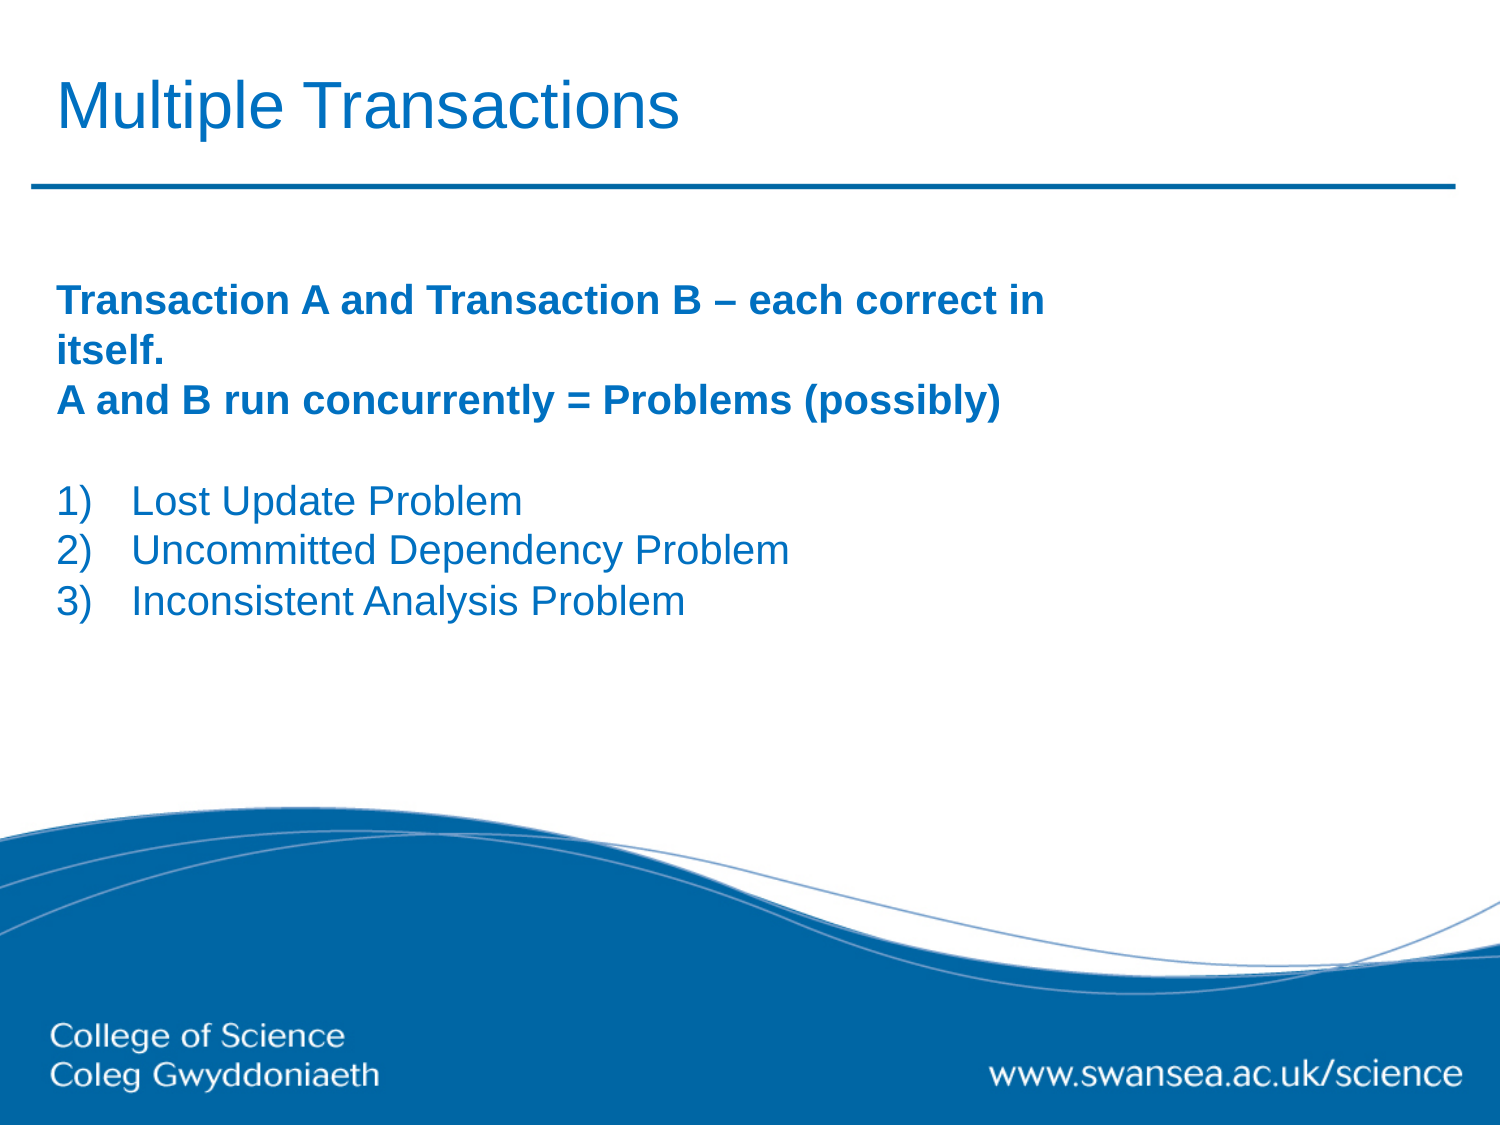

Multiple Transactions
Transaction A and Transaction B – each correct in itself.
A and B run concurrently = Problems (possibly)
Lost Update Problem
Uncommitted Dependency Problem
Inconsistent Analysis Problem